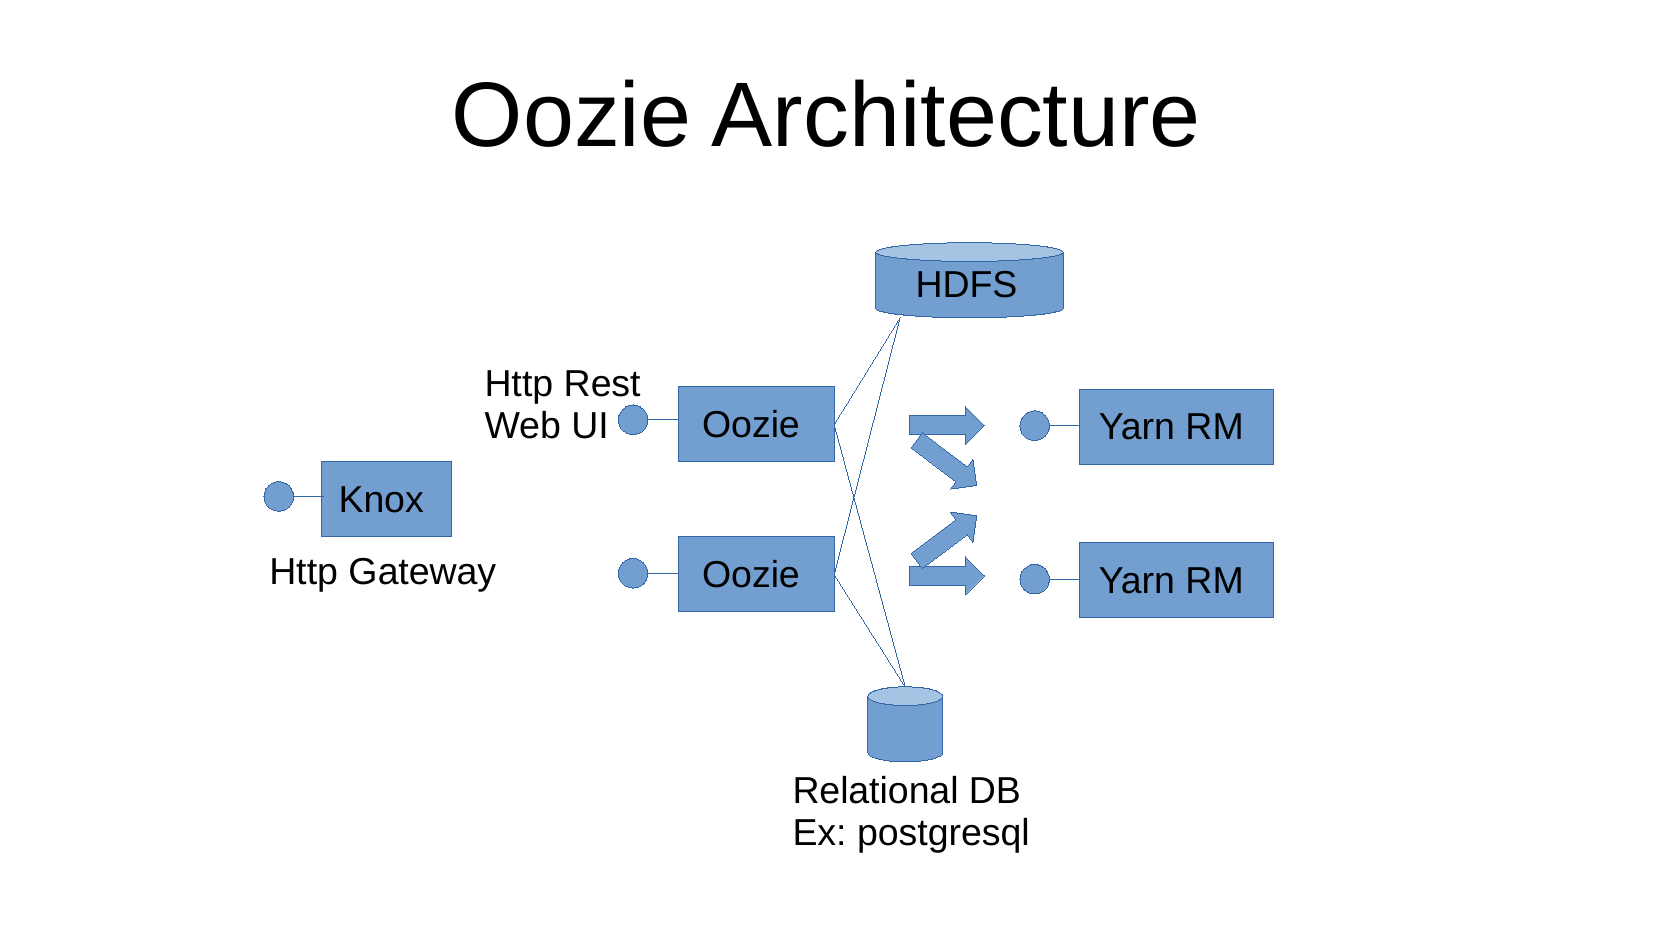

# Oozie Architecture
HDFS
Http Rest
Web UI
Oozie
Yarn RM
Knox
Oozie
Http Gateway
Yarn RM
Relational DB
Ex: postgresql